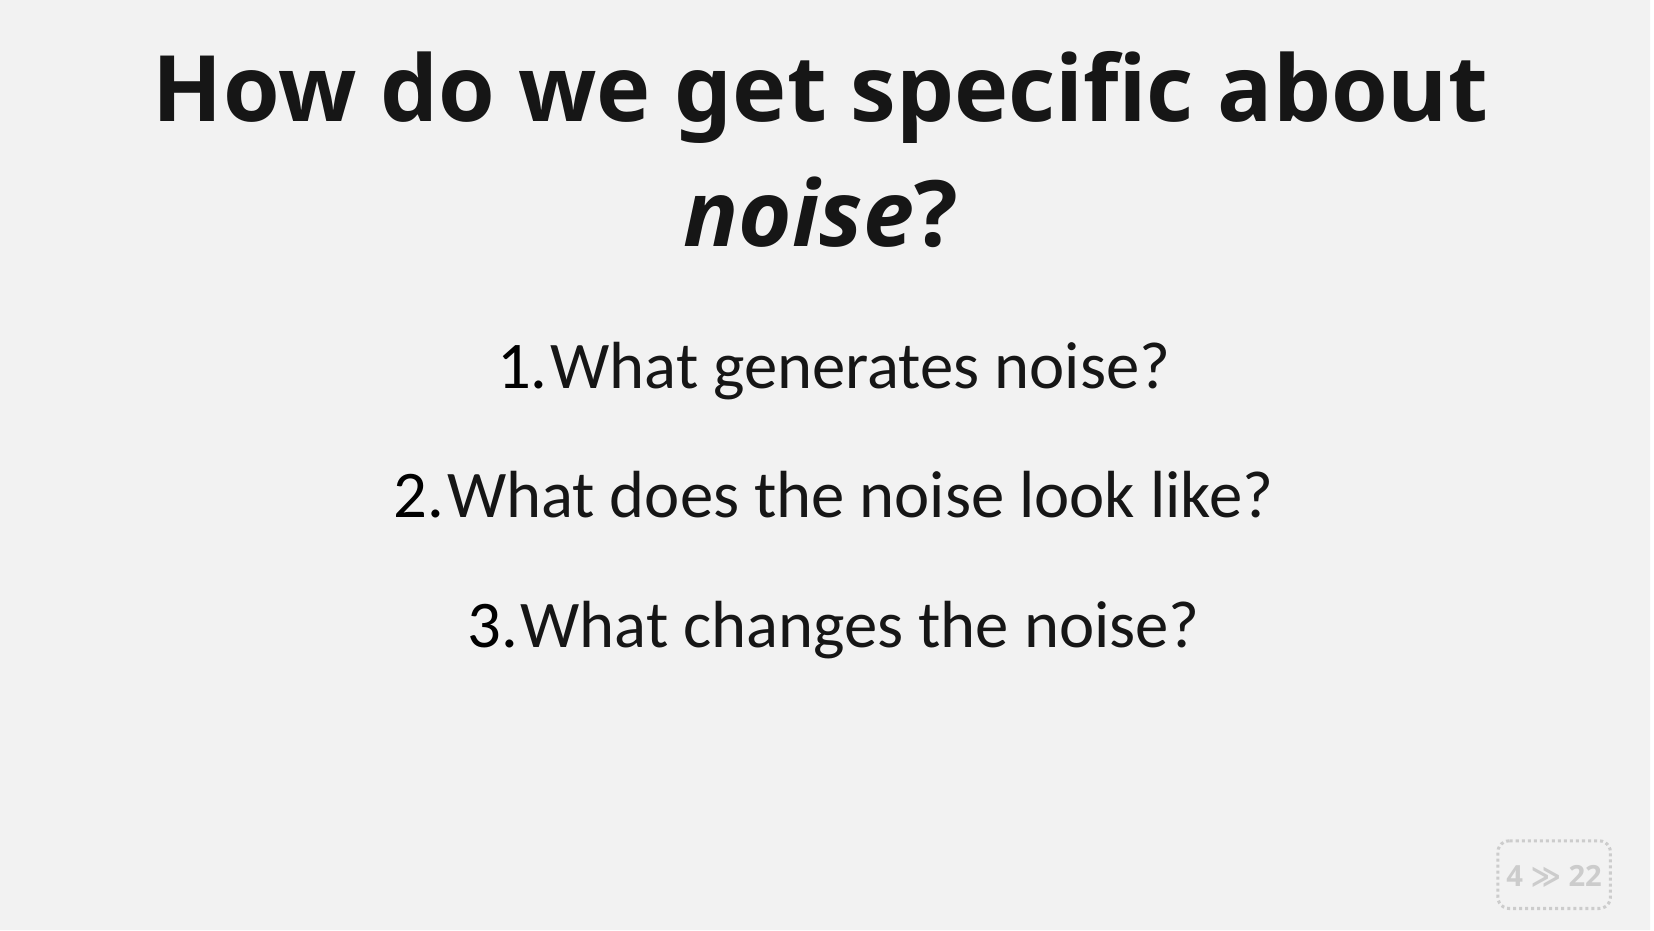

# How do we get specific about noise?
What generates noise?
What does the noise look like?
What changes the noise?